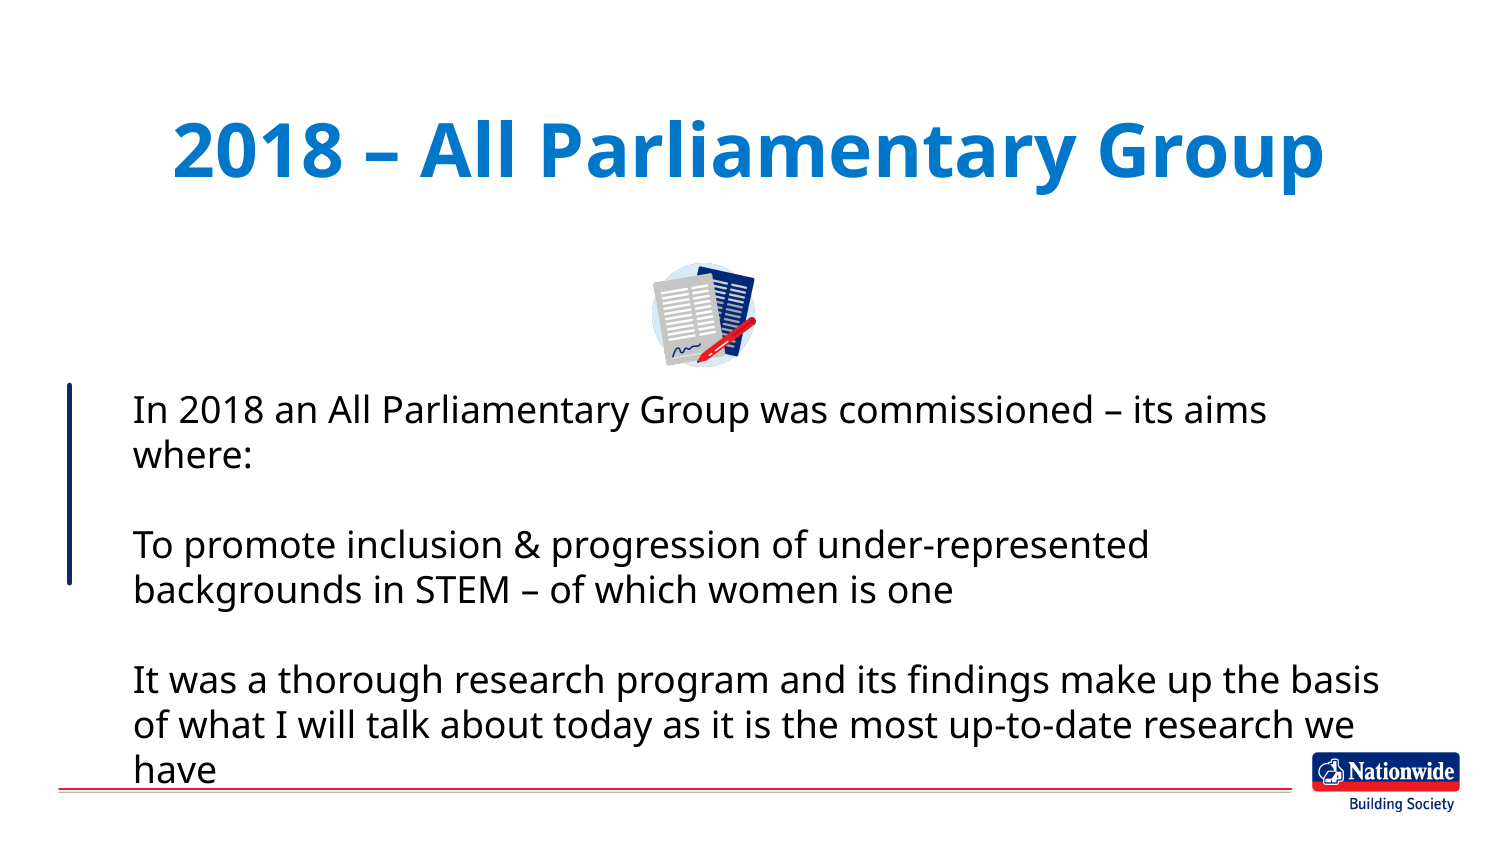

# 2018 – All Parliamentary Group
In 2018 an All Parliamentary Group was commissioned – its aims where:
To promote inclusion & progression of under-represented backgrounds in STEM – of which women is one
It was a thorough research program and its findings make up the basis of what I will talk about today as it is the most up-to-date research we have